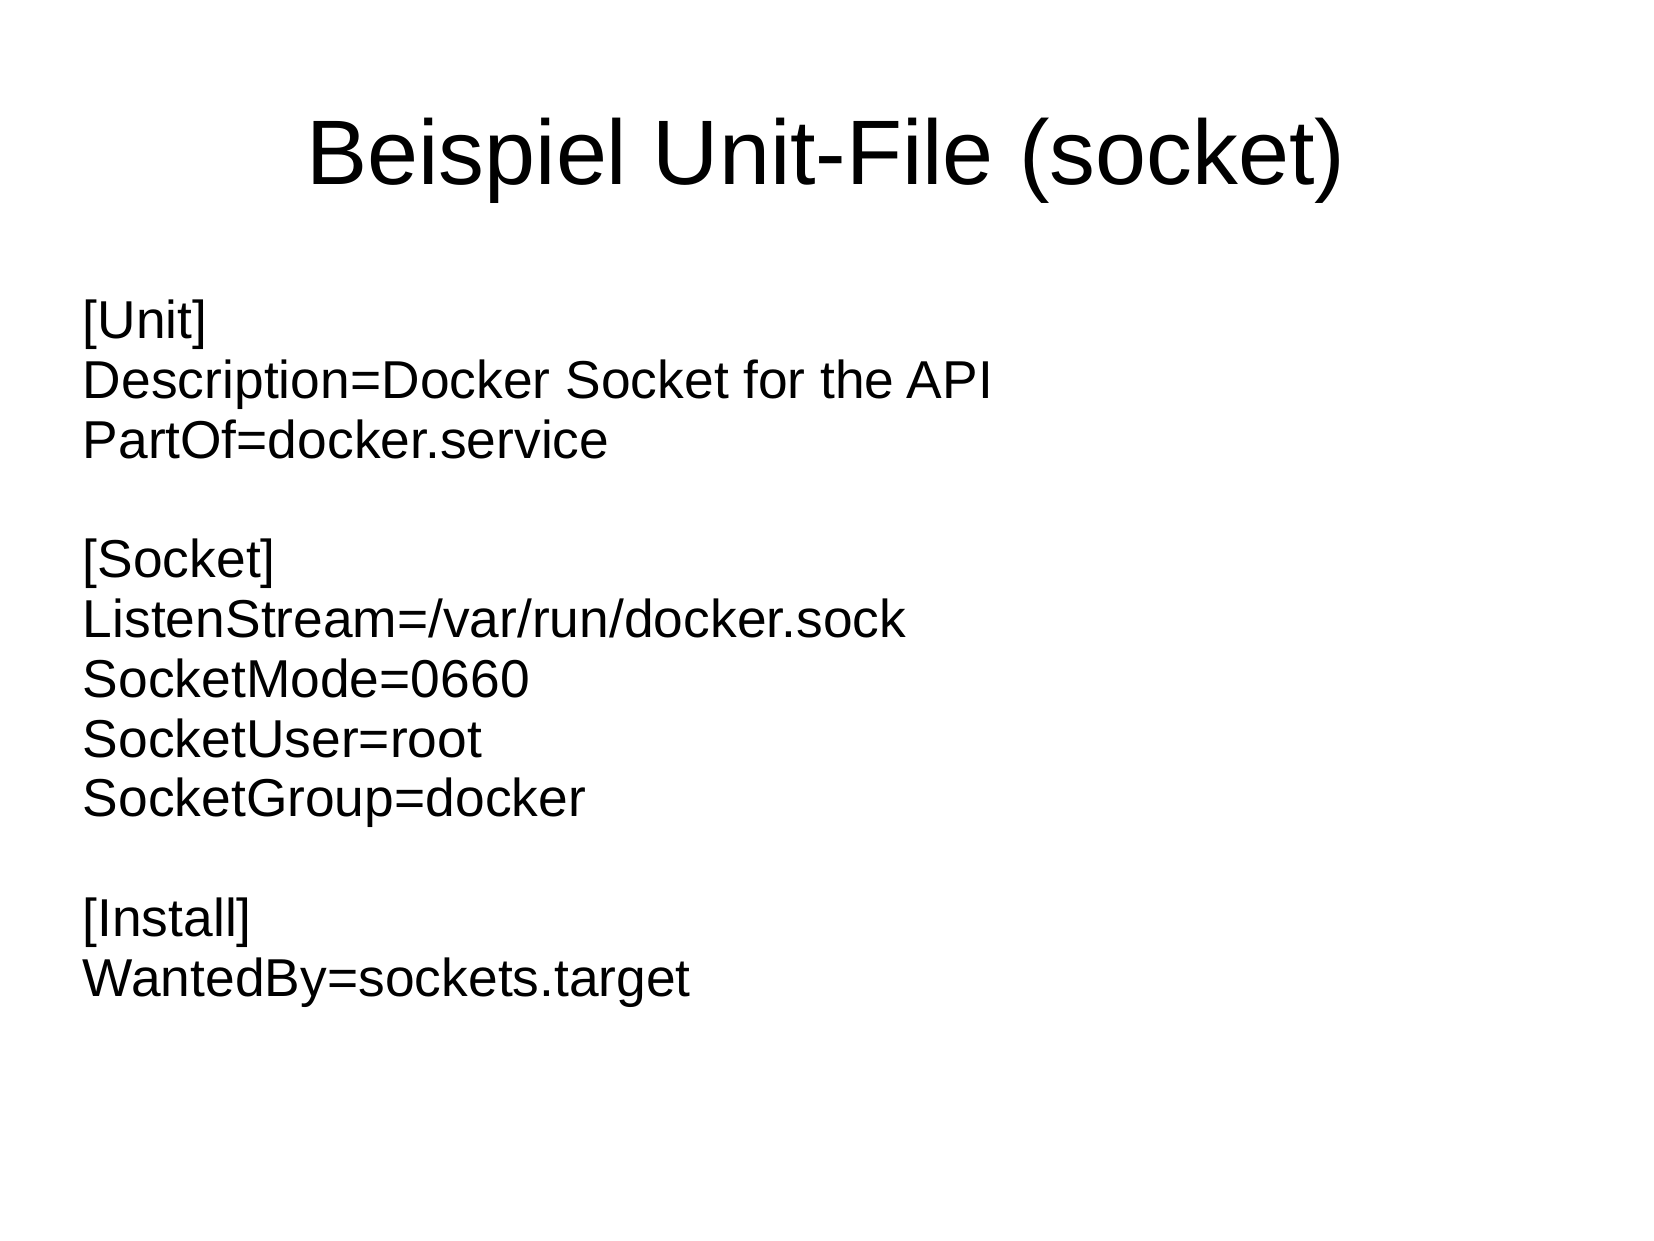

# Beispiel Unit-File (socket)
[Unit]
Description=Docker Socket for the API
PartOf=docker.service
[Socket]
ListenStream=/var/run/docker.sock
SocketMode=0660
SocketUser=root
SocketGroup=docker
[Install]
WantedBy=sockets.target